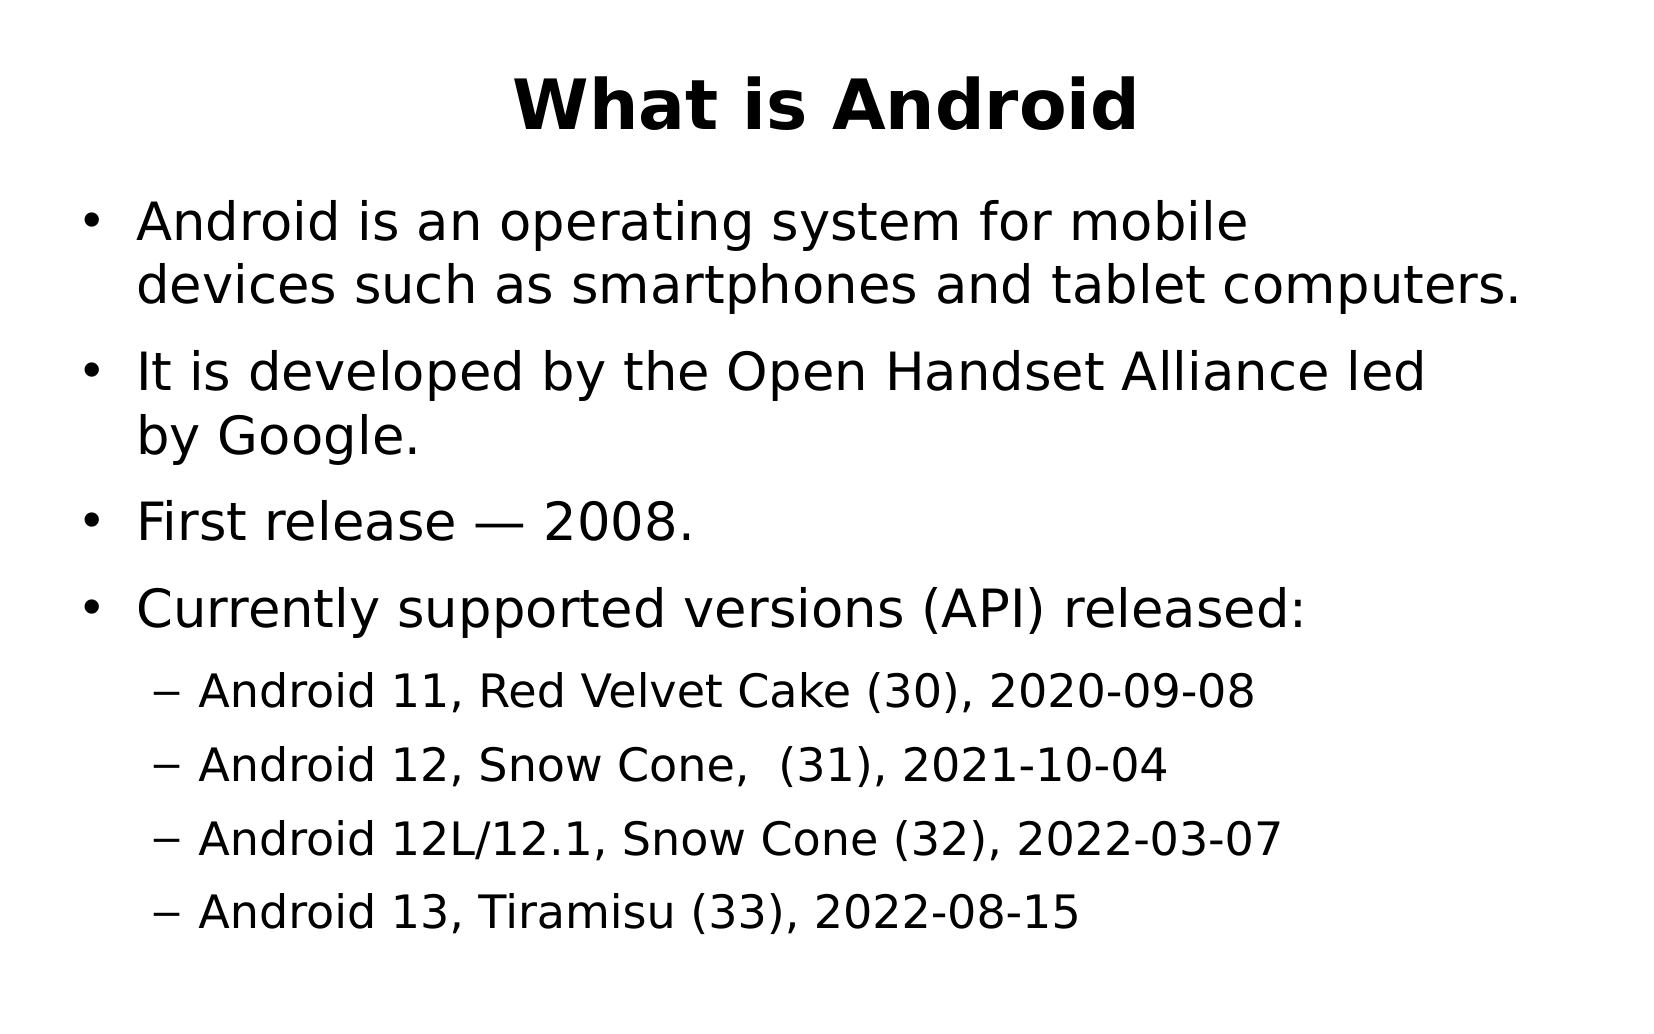

# What is Android
Android is an operating system for mobile devices such as smartphones and tablet computers.
It is developed by the Open Handset Alliance led by Google.
First release — 2008.
Currently supported versions (API) released:
Android 11, Red Velvet Cake (30), 2020-09-08
Android 12, Snow Cone, (31), 2021-10-04
Android 12L/12.1, Snow Cone (32), 2022-03-07
Android 13, Tiramisu (33), 2022-08-15